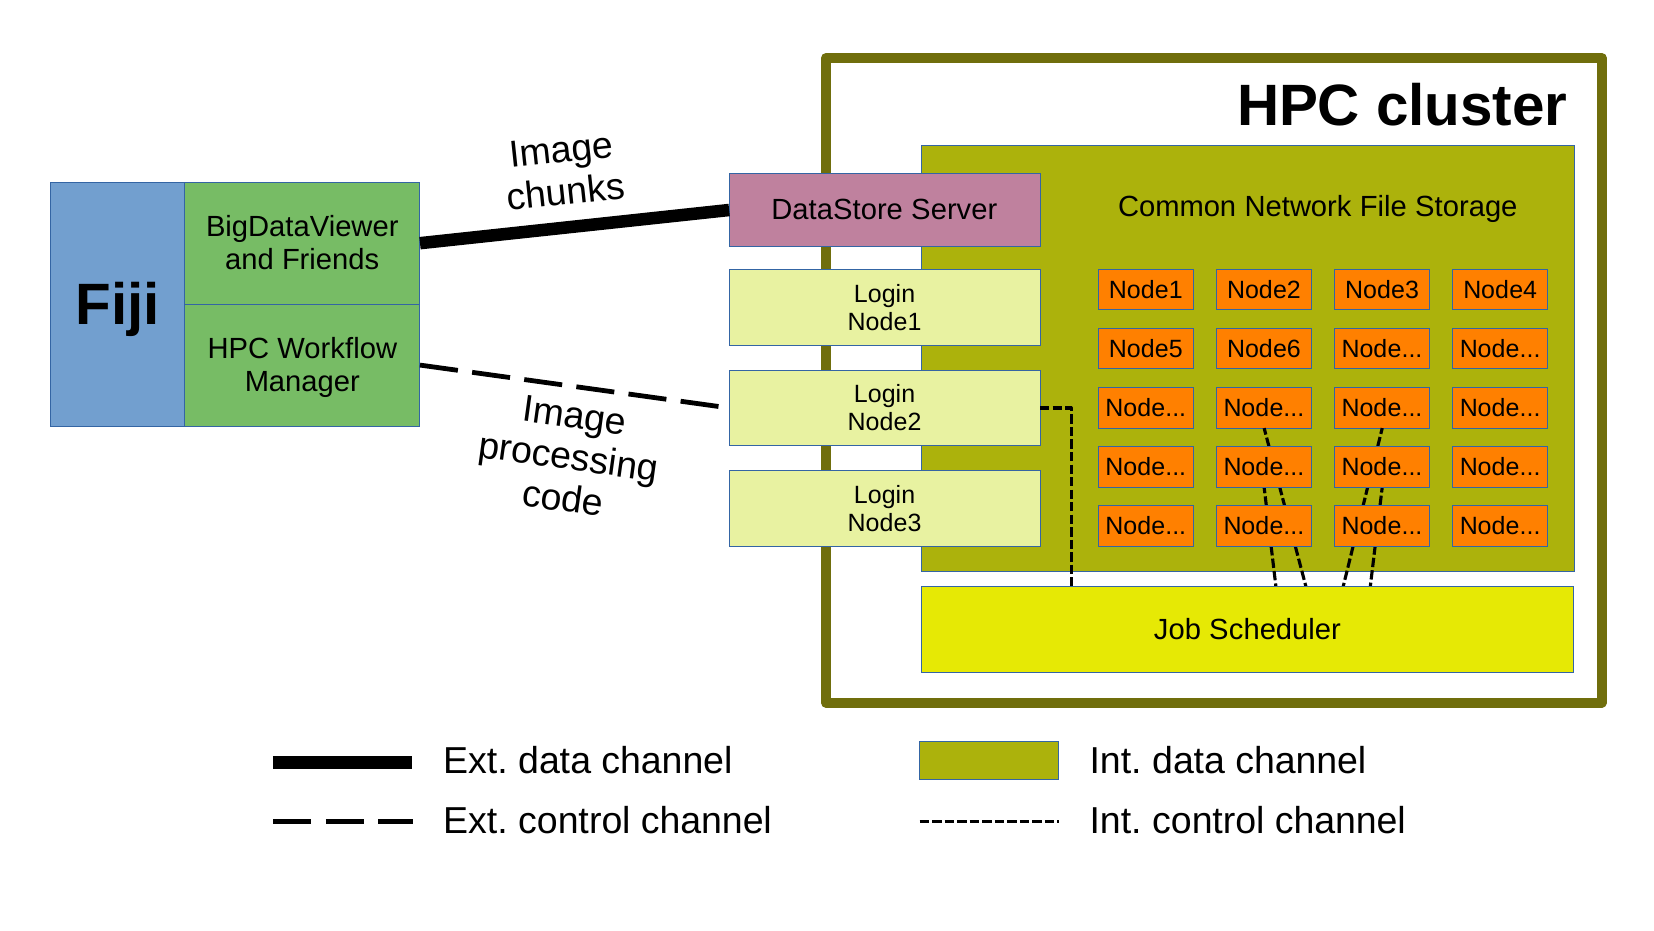

HPC cluster
Image
chunks
 Common Network File Storage
DataStore Server
Fiji
BigDataViewer
and Friends
Node1
Node2
Node3
Node4
Login
Node1
HPC Workflow
Manager
Node5
Node6
Node...
Node...
Login
Node2
Image
processing
code
Node...
Node...
Node...
Node...
Node...
Node...
Node...
Node...
Login
Node3
Node...
Node...
Node...
Node...
Job Scheduler
Ext. data channel
Int. data channel
Ext. control channel
Int. control channel